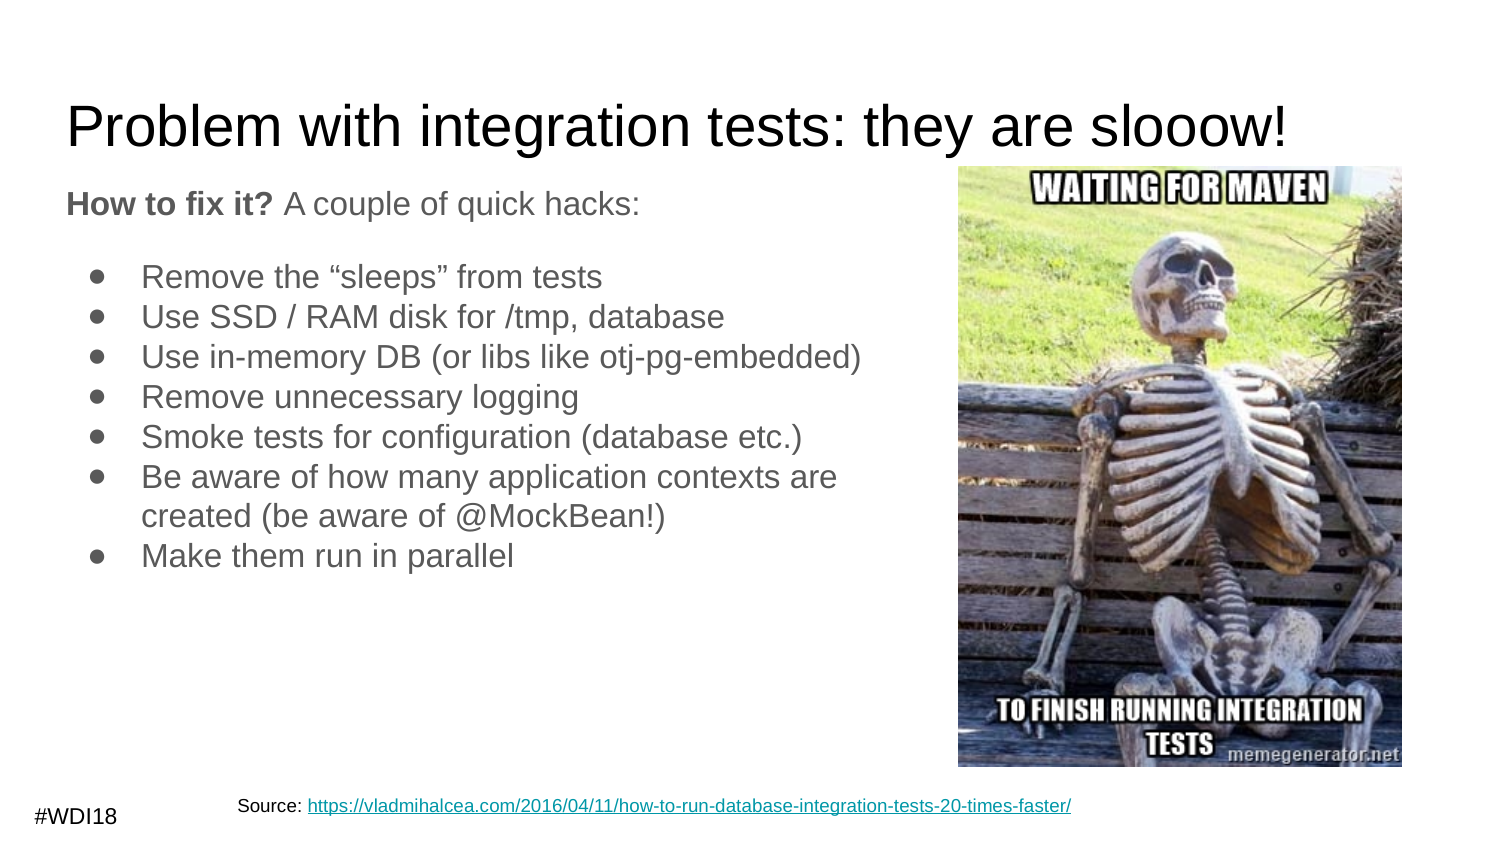

Problem with integration tests: they are slooow!
# How to fix it? A couple of quick hacks:
Remove the “sleeps” from tests
Use SSD / RAM disk for /tmp, database
Use in-memory DB (or libs like otj-pg-embedded)
Remove unnecessary logging
Smoke tests for configuration (database etc.)
Be aware of how many application contexts are
created (be aware of @MockBean!)
Make them run in parallel
Source: https://vladmihalcea.com/2016/04/11/how-to-run-database-integration-tests-20-times-faster/
 #WDI18